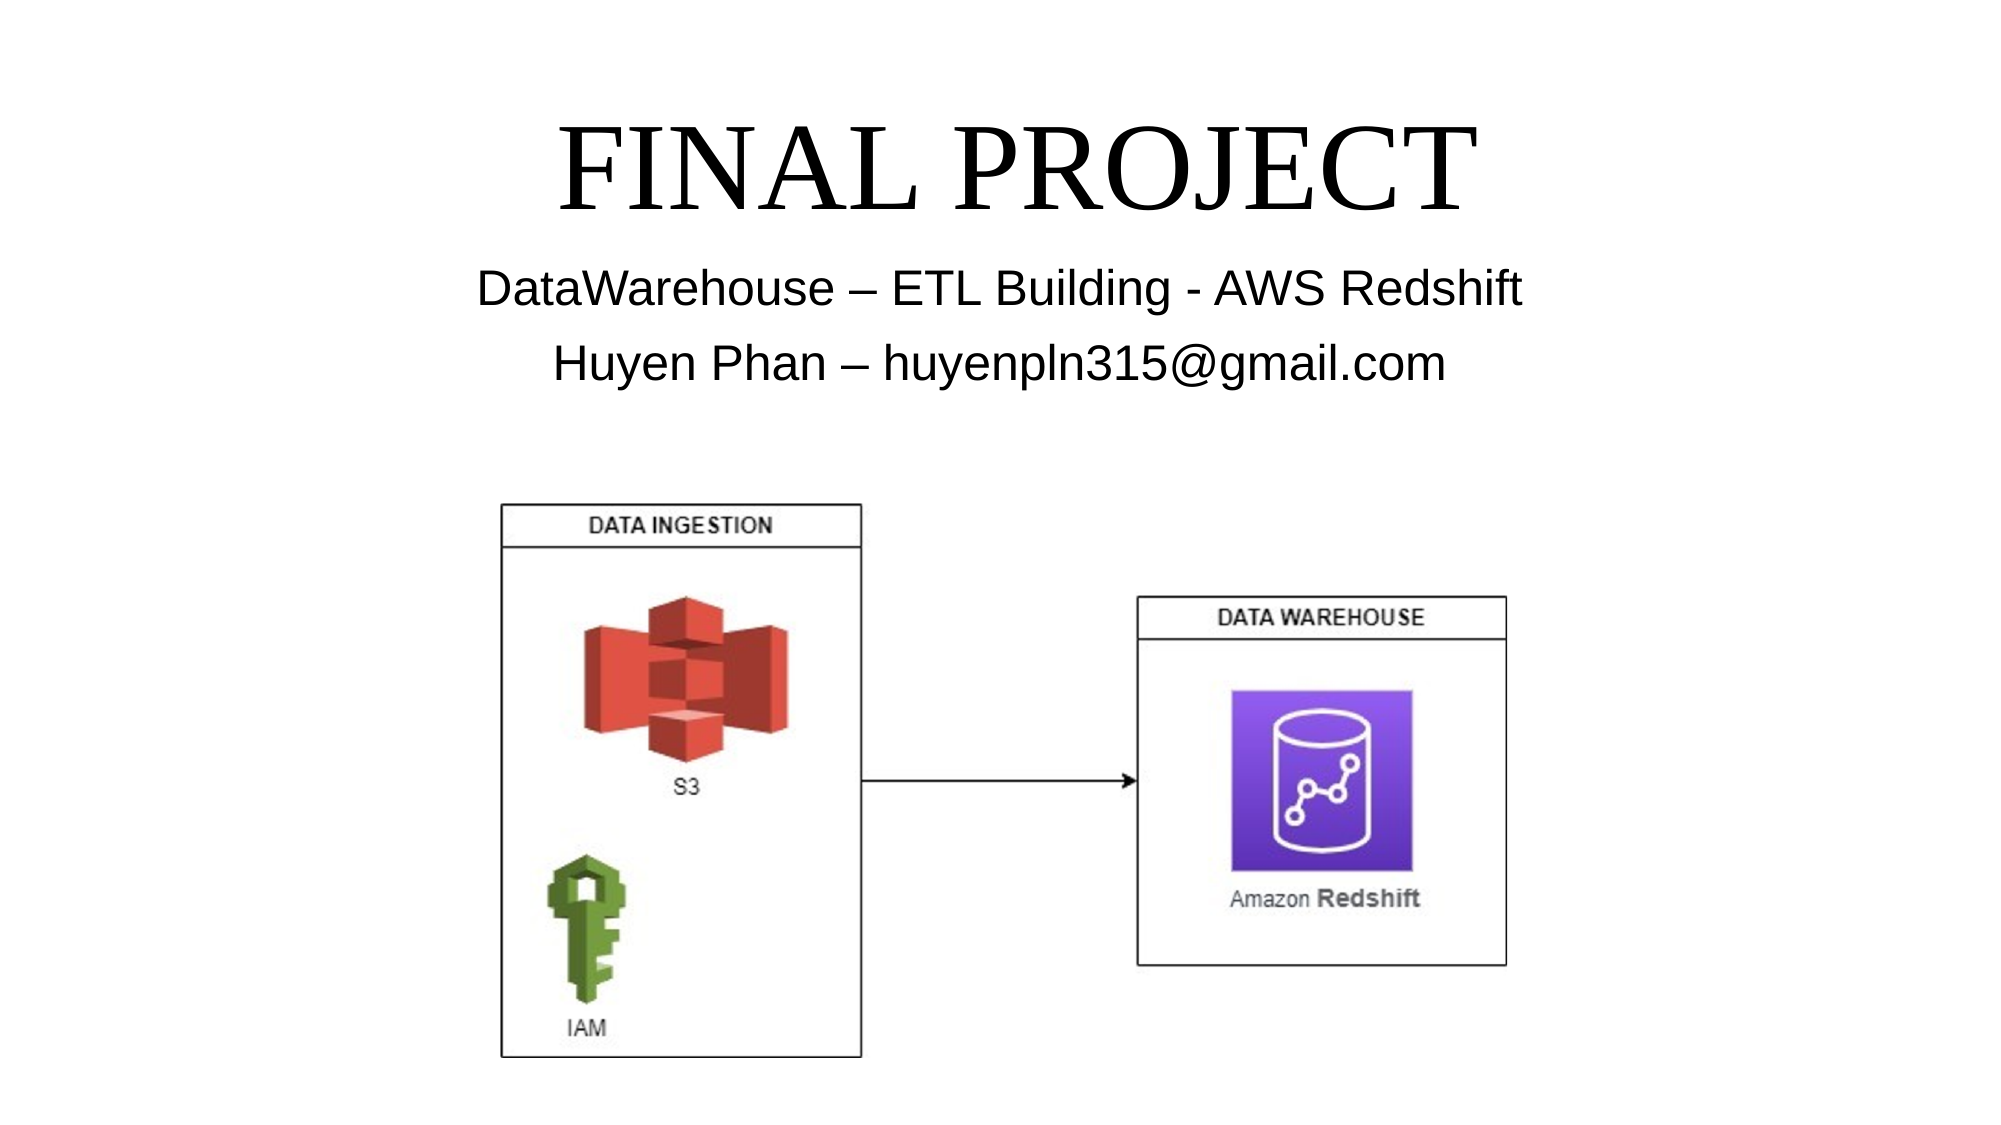

# FINAL PROJECT
DataWarehouse – ETL Building - AWS Redshift
Huyen Phan – huyenpln315@gmail.com